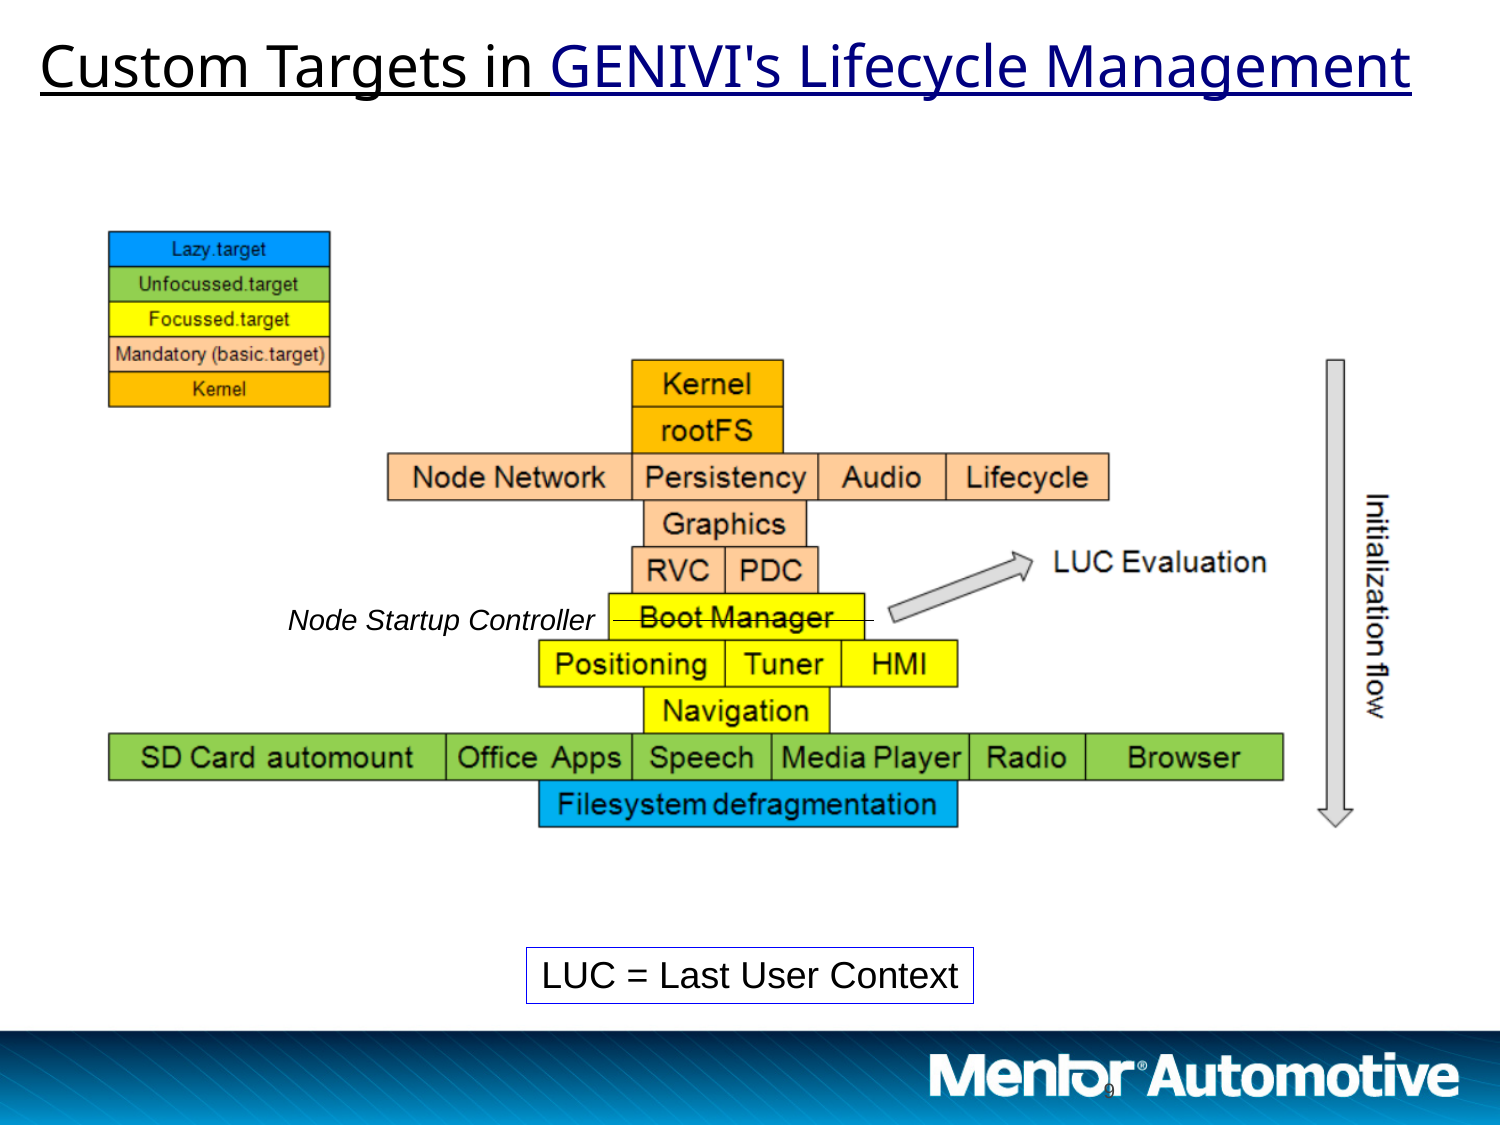

# Custom Targets in GENIVI's Lifecycle Management
Node Startup Controller
LUC = Last User Context